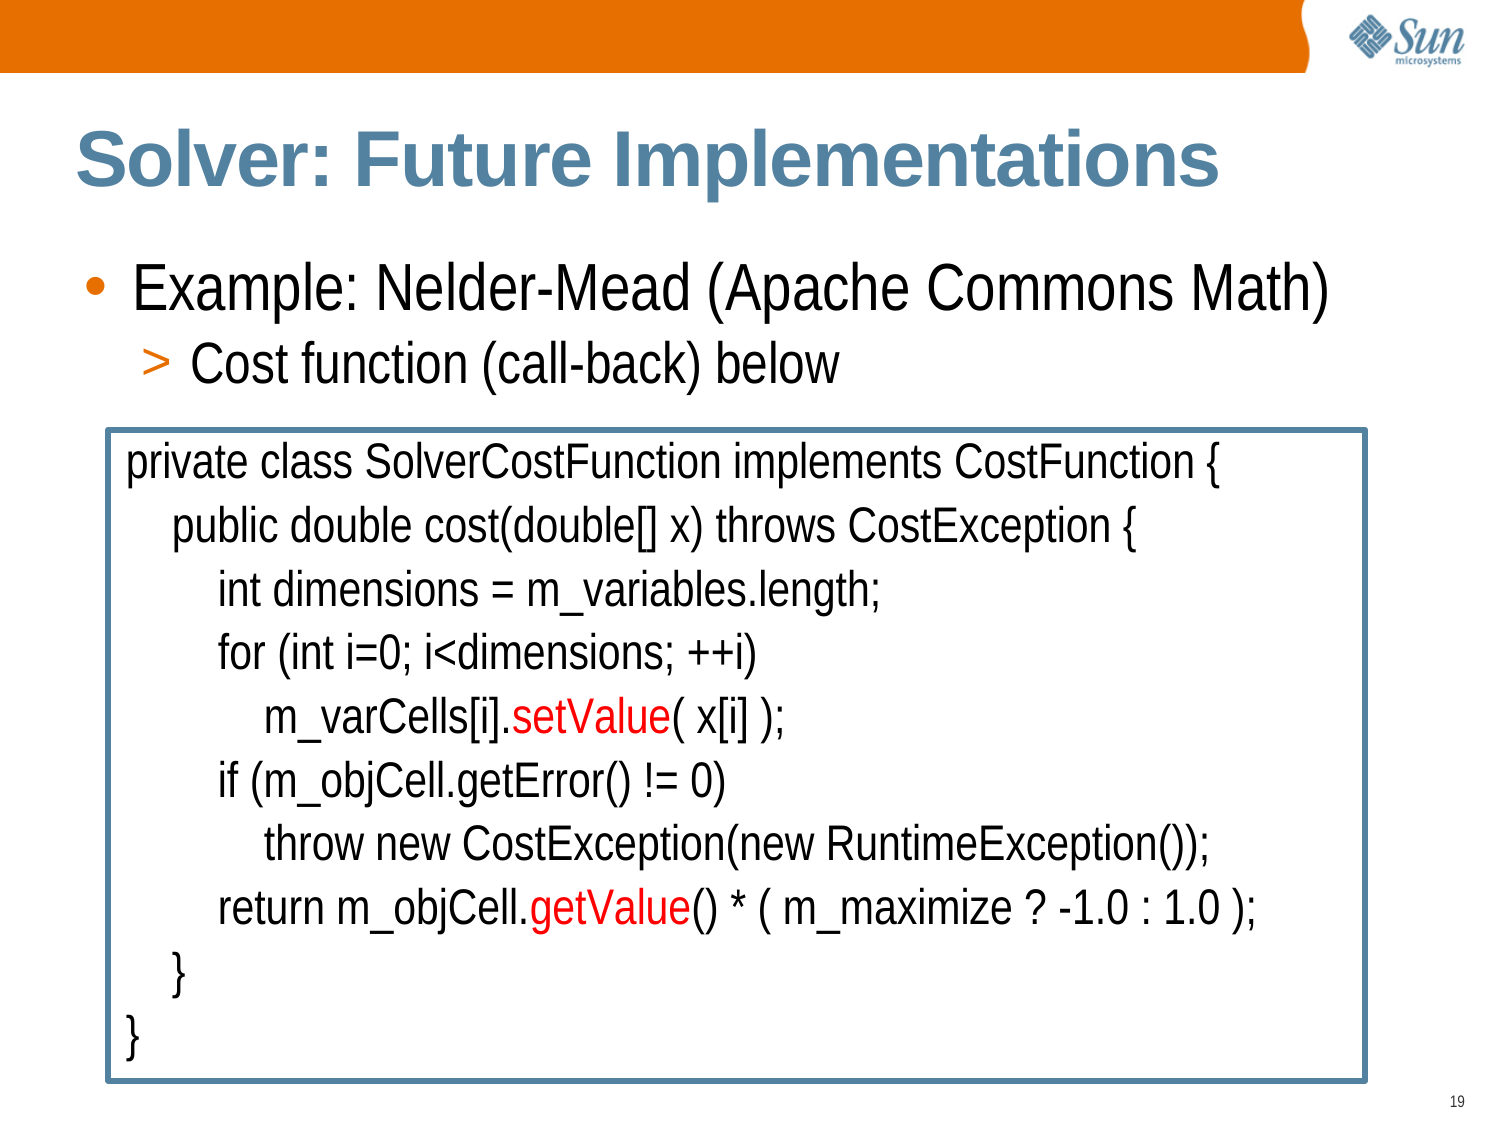

# Solver: Future Implementations
Example: Nelder-Mead (Apache Commons Math)
Cost function (call-back) below
private class SolverCostFunction implements CostFunction {
 public double cost(double[] x) throws CostException {
 int dimensions = m_variables.length;
 for (int i=0; i<dimensions; ++i)
 m_varCells[i].setValue( x[i] );
 if (m_objCell.getError() != 0)
 throw new CostException(new RuntimeException());
 return m_objCell.getValue() * ( m_maximize ? -1.0 : 1.0 );
 }
}